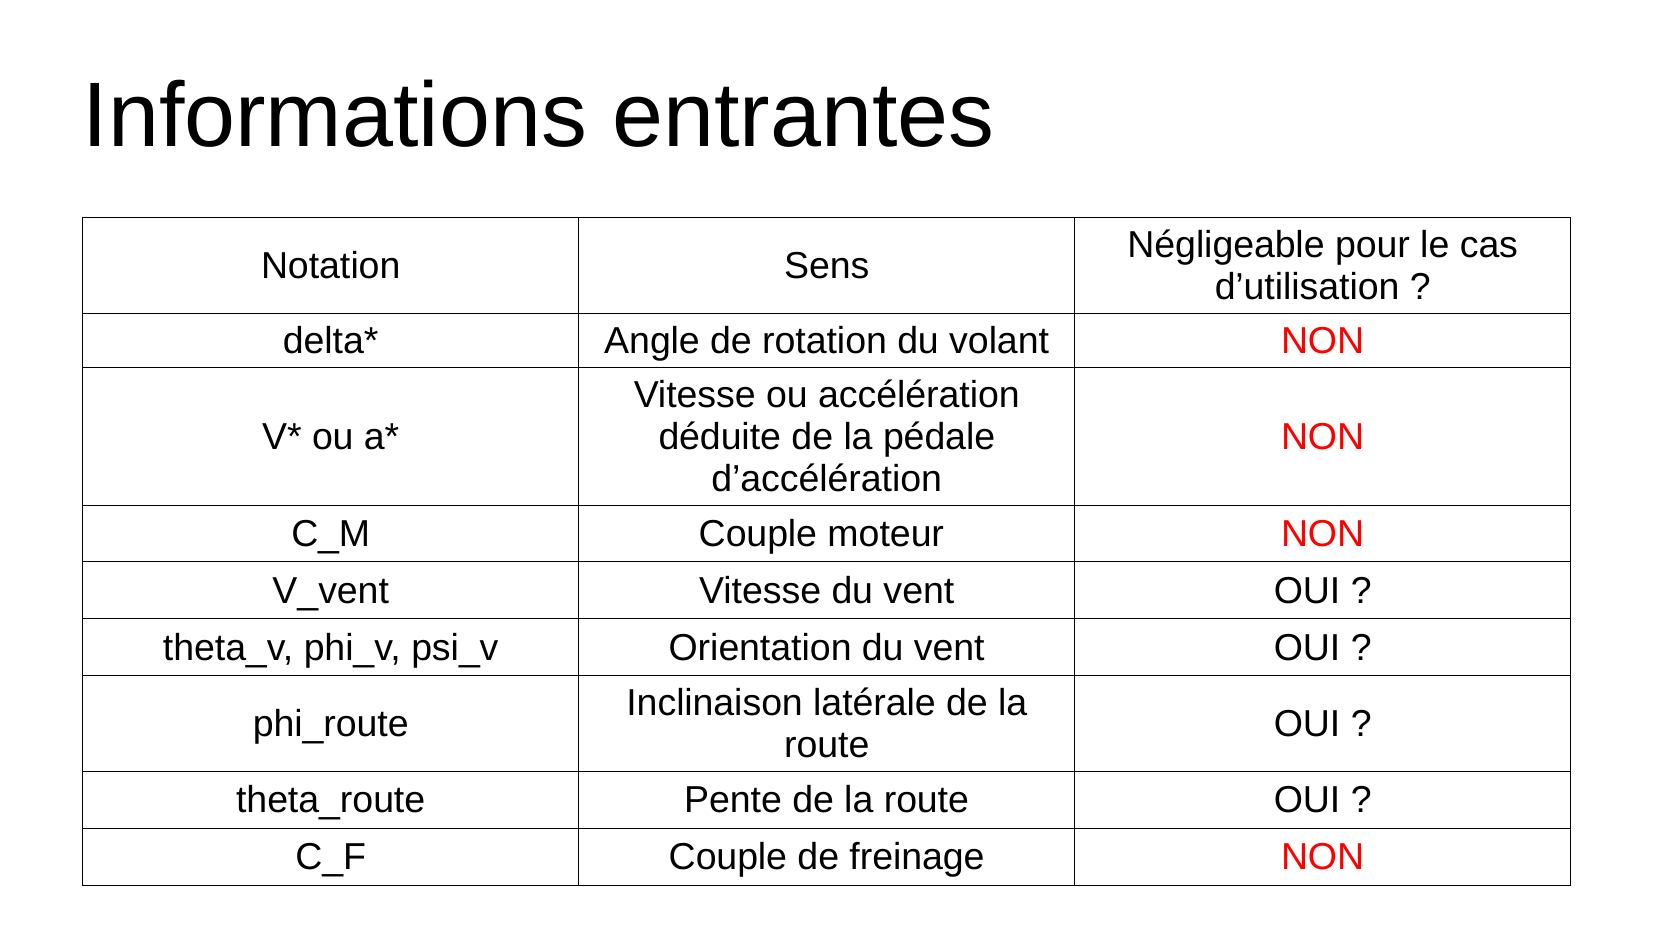

# Informations entrantes
| Notation | Sens | Négligeable pour le cas d’utilisation ? |
| --- | --- | --- |
| delta\* | Angle de rotation du volant | NON |
| V\* ou a\* | Vitesse ou accélération déduite de la pédale d’accélération | NON |
| C\_M | Couple moteur | NON |
| V\_vent | Vitesse du vent | OUI ? |
| theta\_v, phi\_v, psi\_v | Orientation du vent | OUI ? |
| phi\_route | Inclinaison latérale de la route | OUI ? |
| theta\_route | Pente de la route | OUI ? |
| C\_F | Couple de freinage | NON |